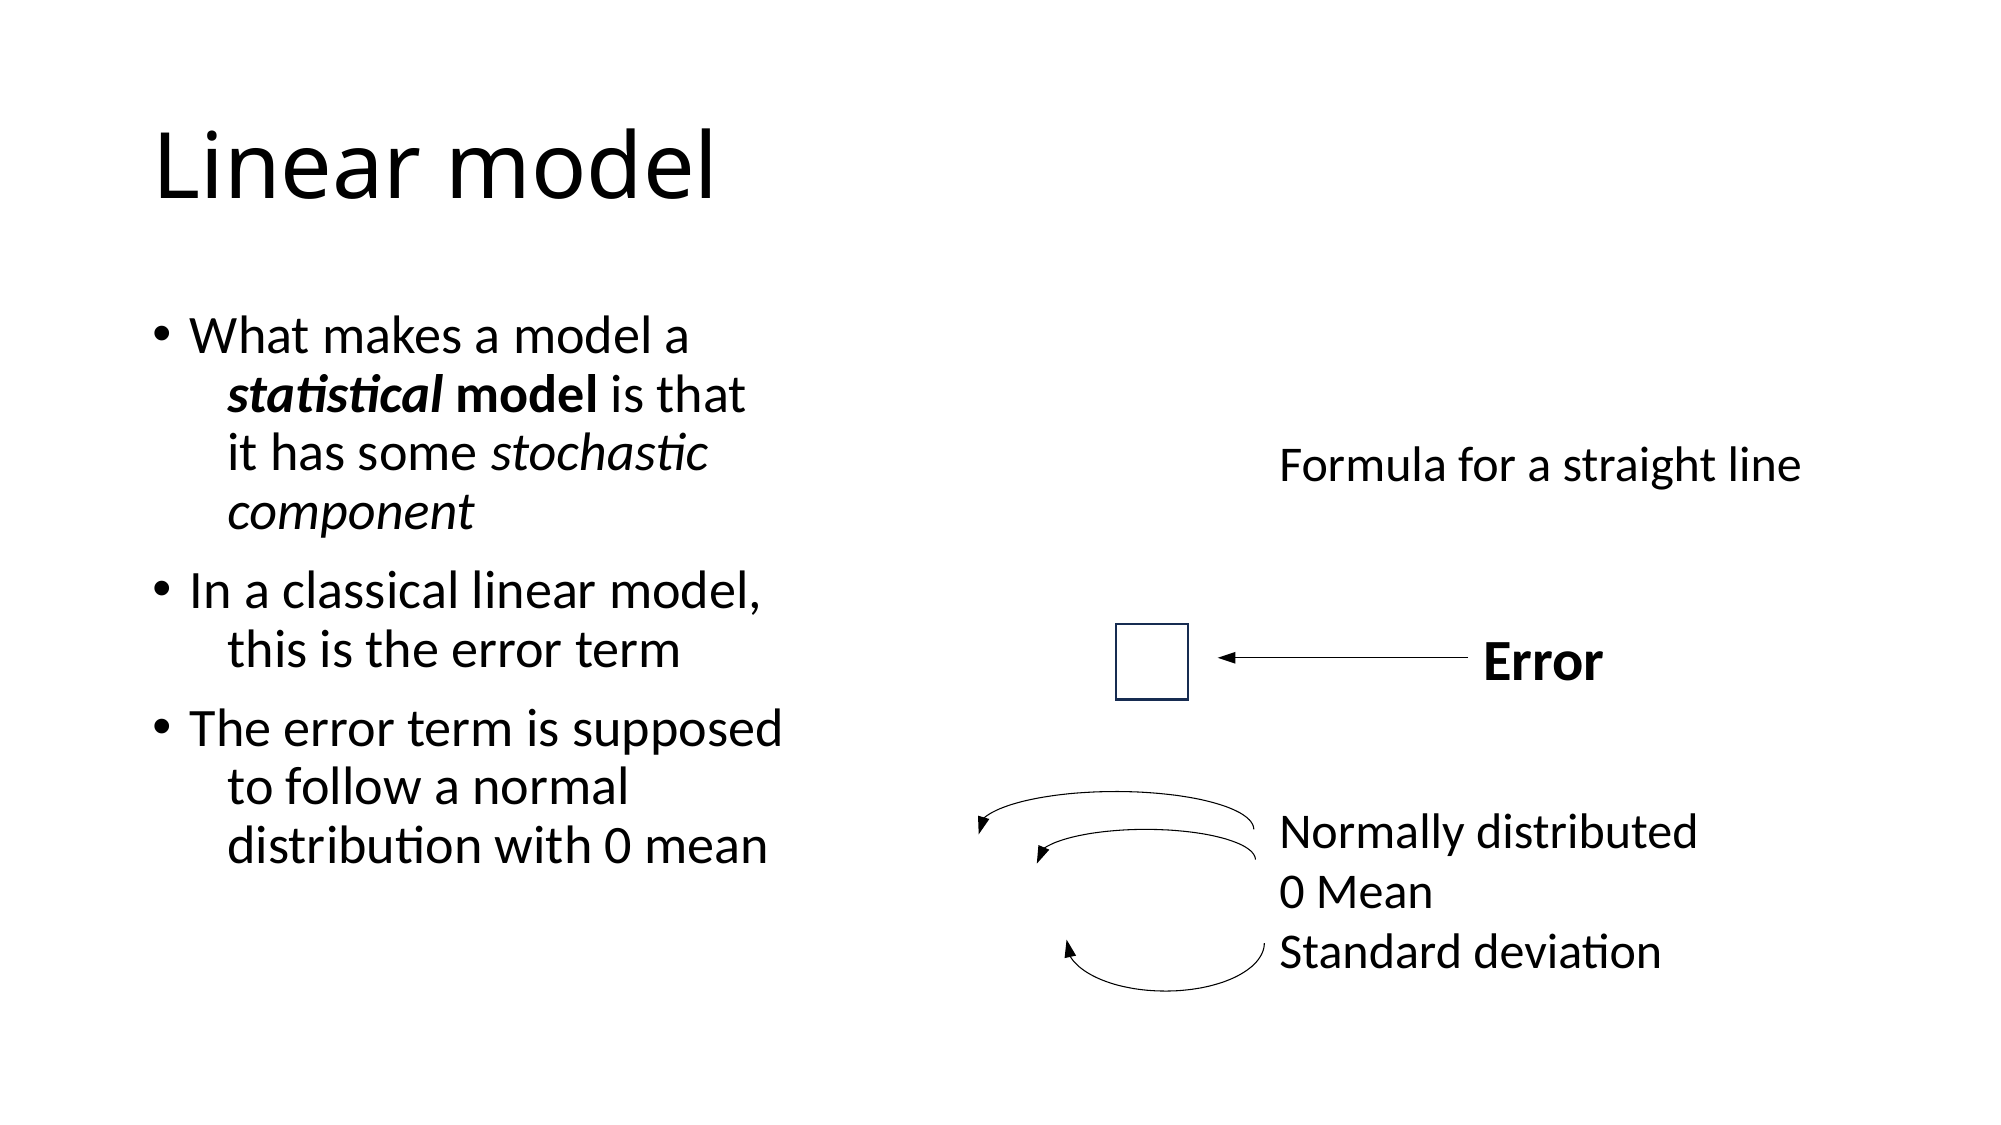

# Linear model
What makes a model a statistical model is that it has some stochastic component
In a classical linear model, this is the error term
The error term is supposed to follow a normal distribution with 0 mean
Formula for a straight line
Error
Normally distributed
0 Mean
Standard deviation